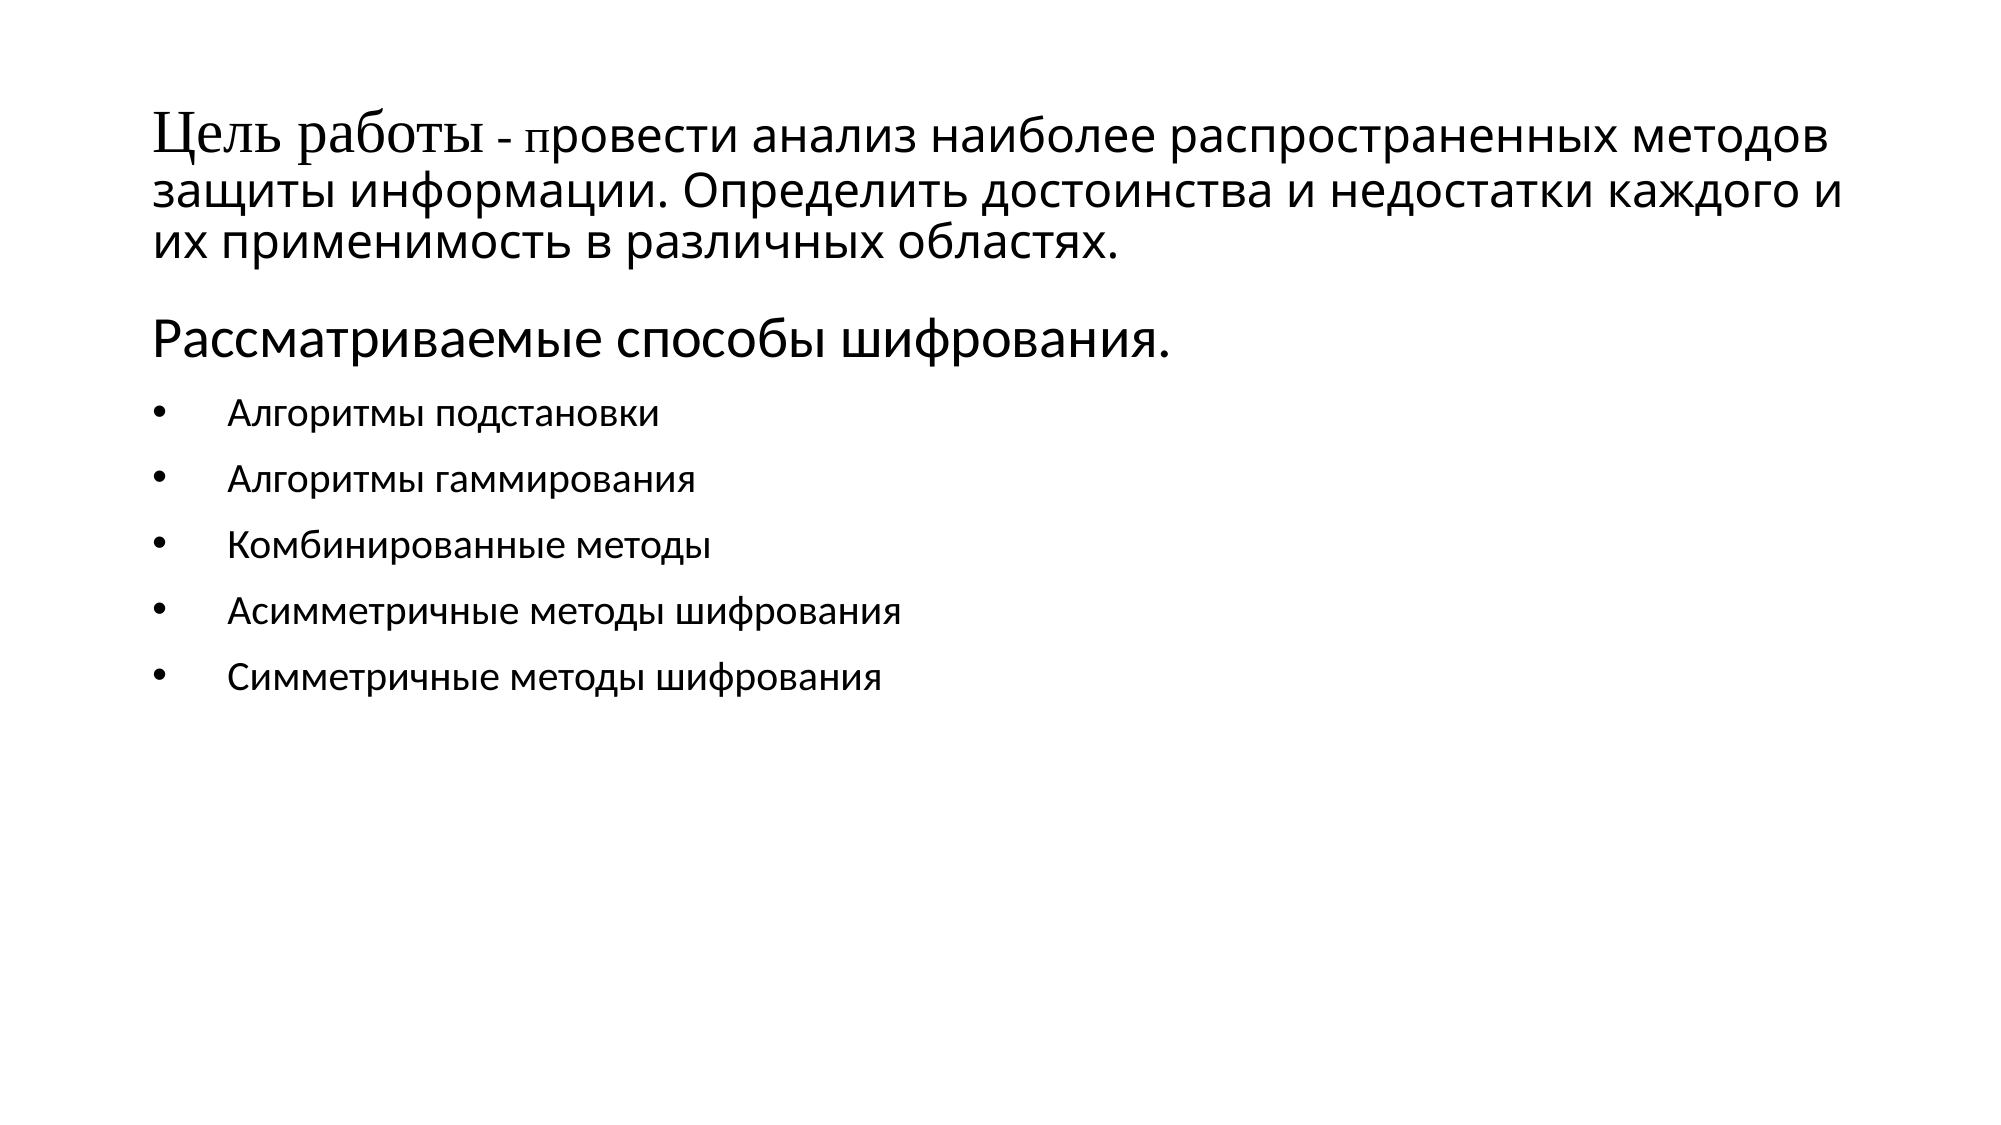

# Цель работы - провести анализ наиболее распространенных методов защиты информации. Определить достоинства и недостатки каждого и их применимость в различных областях.
Рассматриваемые способы шифрования.
Алгоритмы подстановки
Алгоритмы гаммирования
Комбинированные методы
Асимметричные методы шифрования
Симметричные методы шифрования